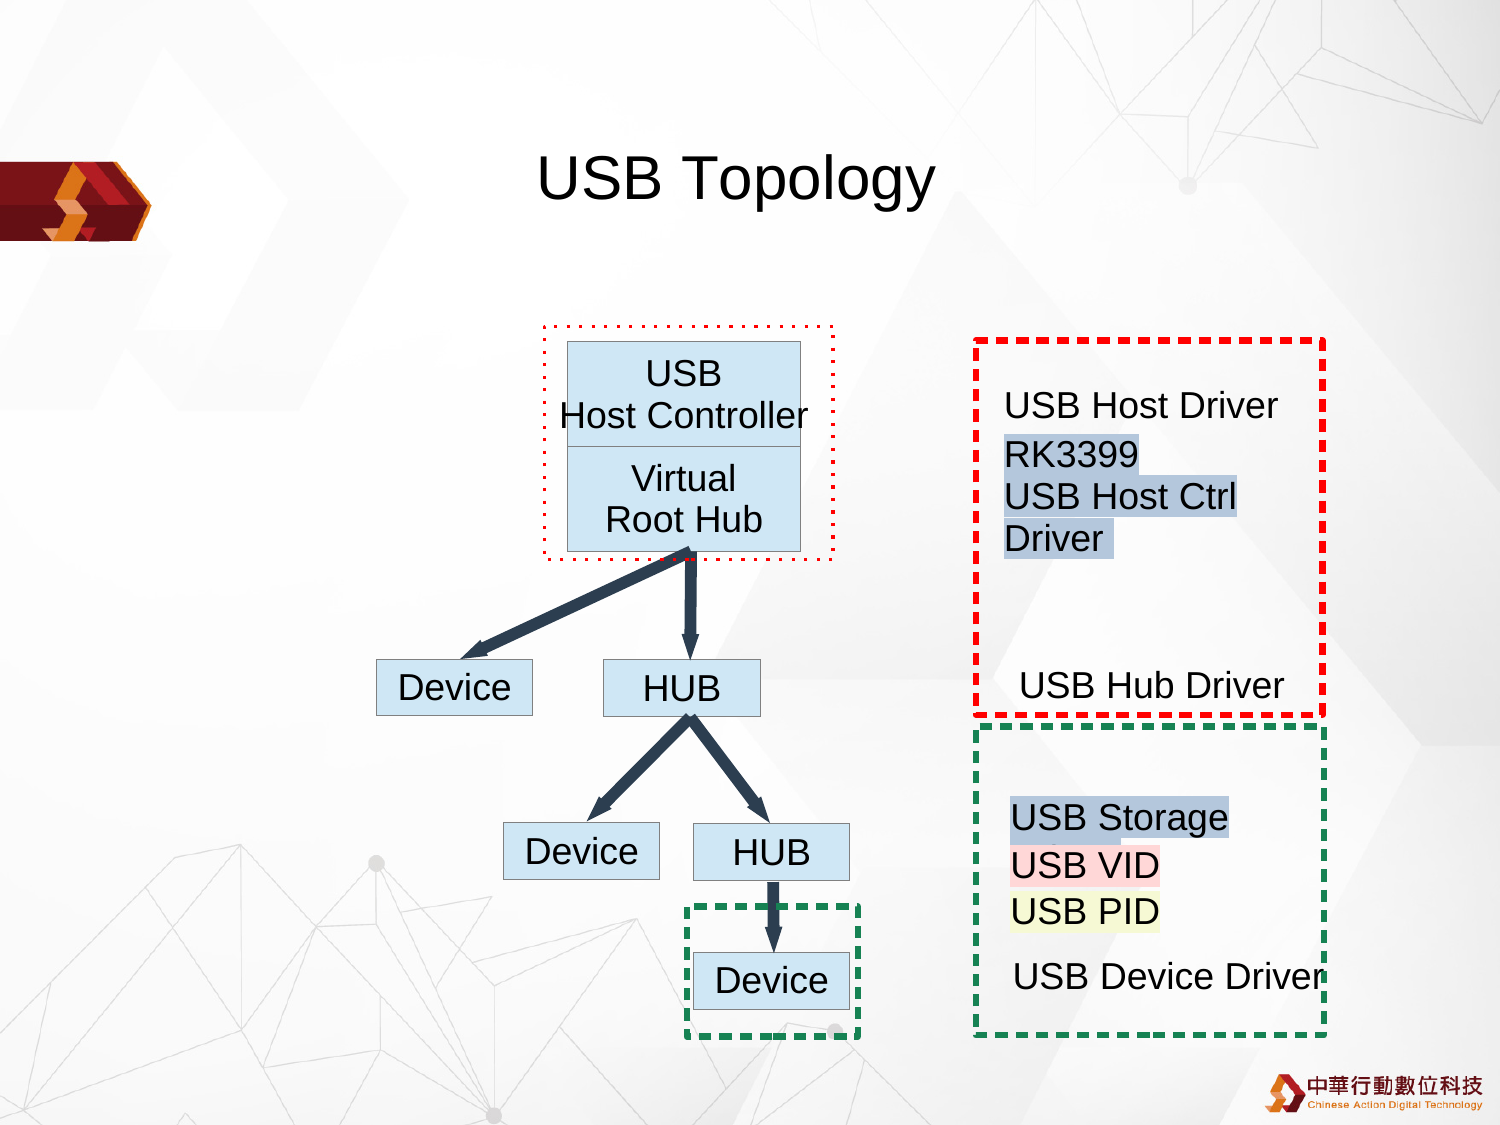

# USB Topology
USB
Host Controller
USB Host Driver
RK3399
USB Host Ctrl Driver
Virtual
Root Hub
USB Hub Driver
Device
HUB
USB Storage Driver
Device
HUB
USB VID
USB PID
USB Device Driver
Device